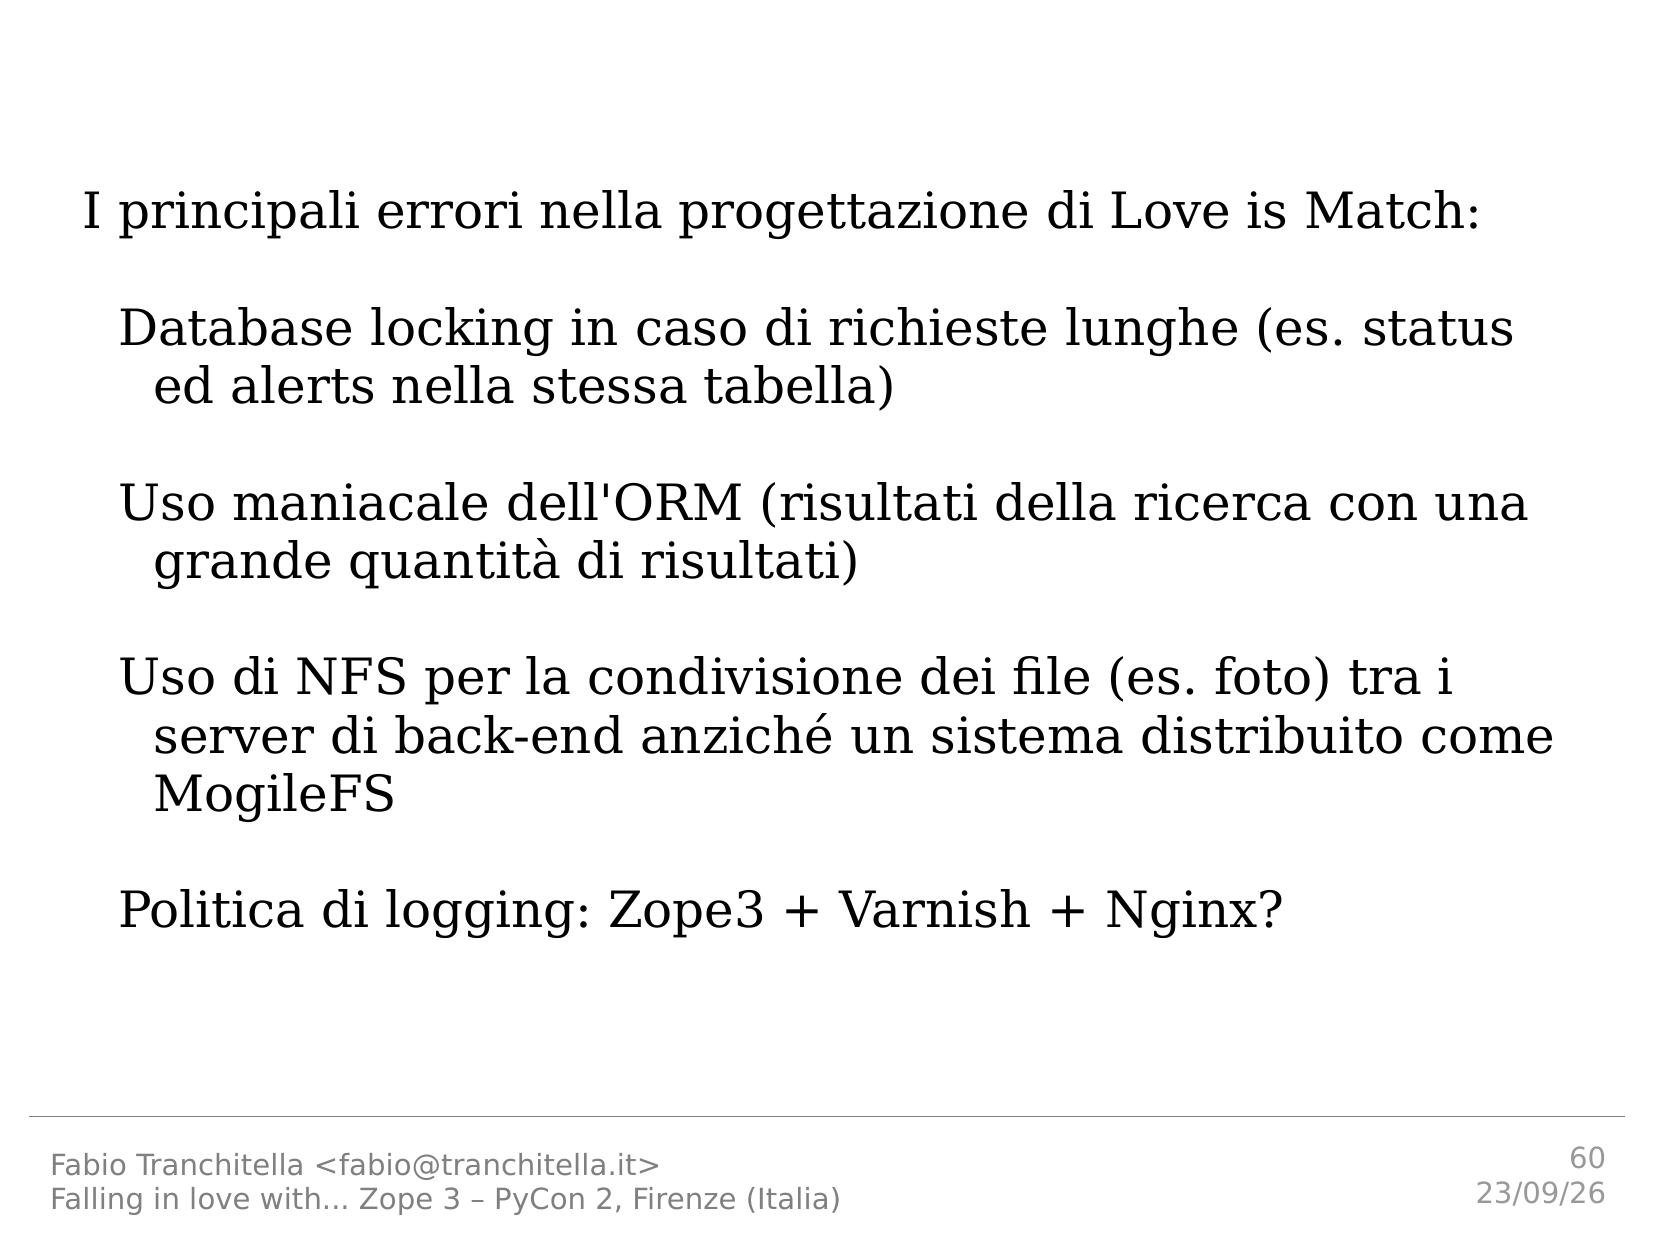

# I principali errori nella progettazione di Love is Match:
Database locking in caso di richieste lunghe (es. status ed alerts nella stessa tabella)
Uso maniacale dell'ORM (risultati della ricerca con una grande quantità di risultati)
Uso di NFS per la condivisione dei file (es. foto) tra i server di back-end anziché un sistema distribuito come MogileFS
Politica di logging: Zope3 + Varnish + Nginx?
60